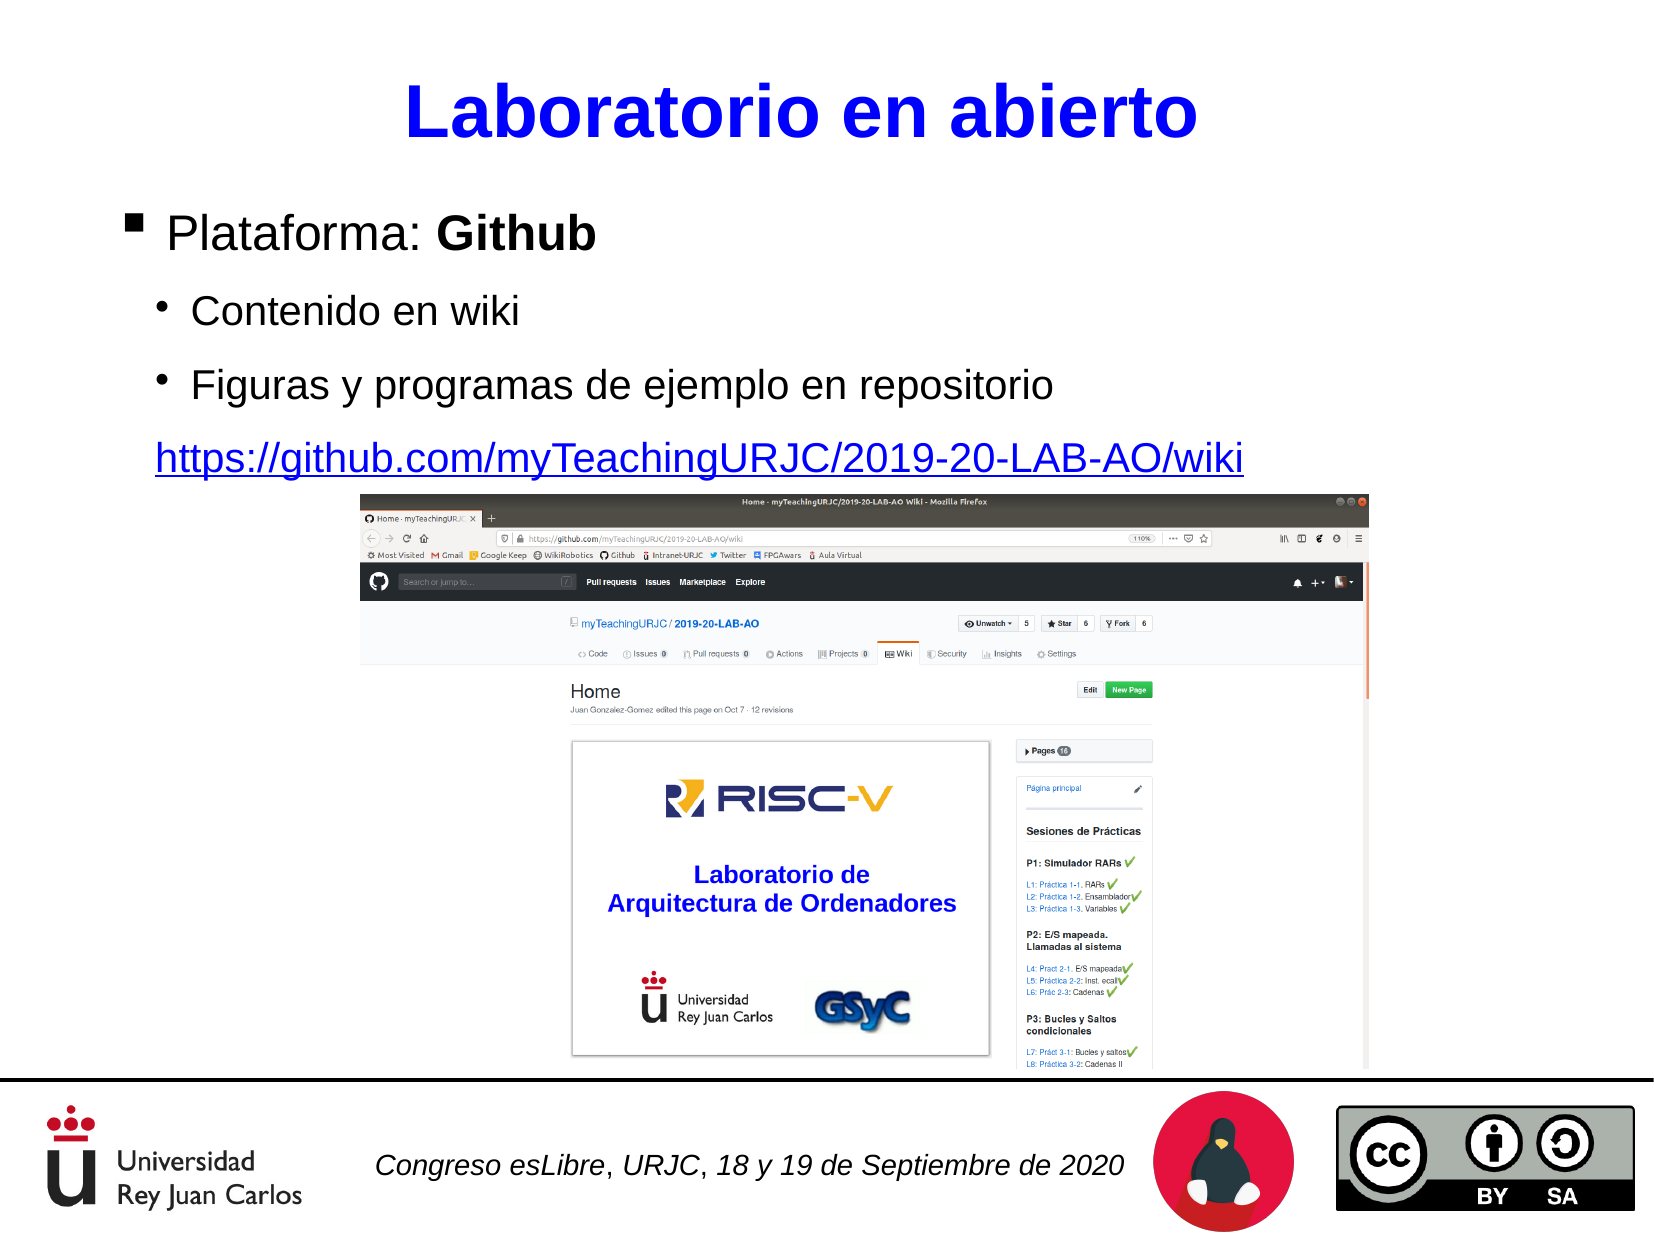

Laboratorio en abierto
Plataforma: Github
Contenido en wiki
Figuras y programas de ejemplo en repositorio
https://github.com/myTeachingURJC/2019-20-LAB-AO/wiki
Congreso esLibre, URJC, 18 y 19 de Septiembre de 2020